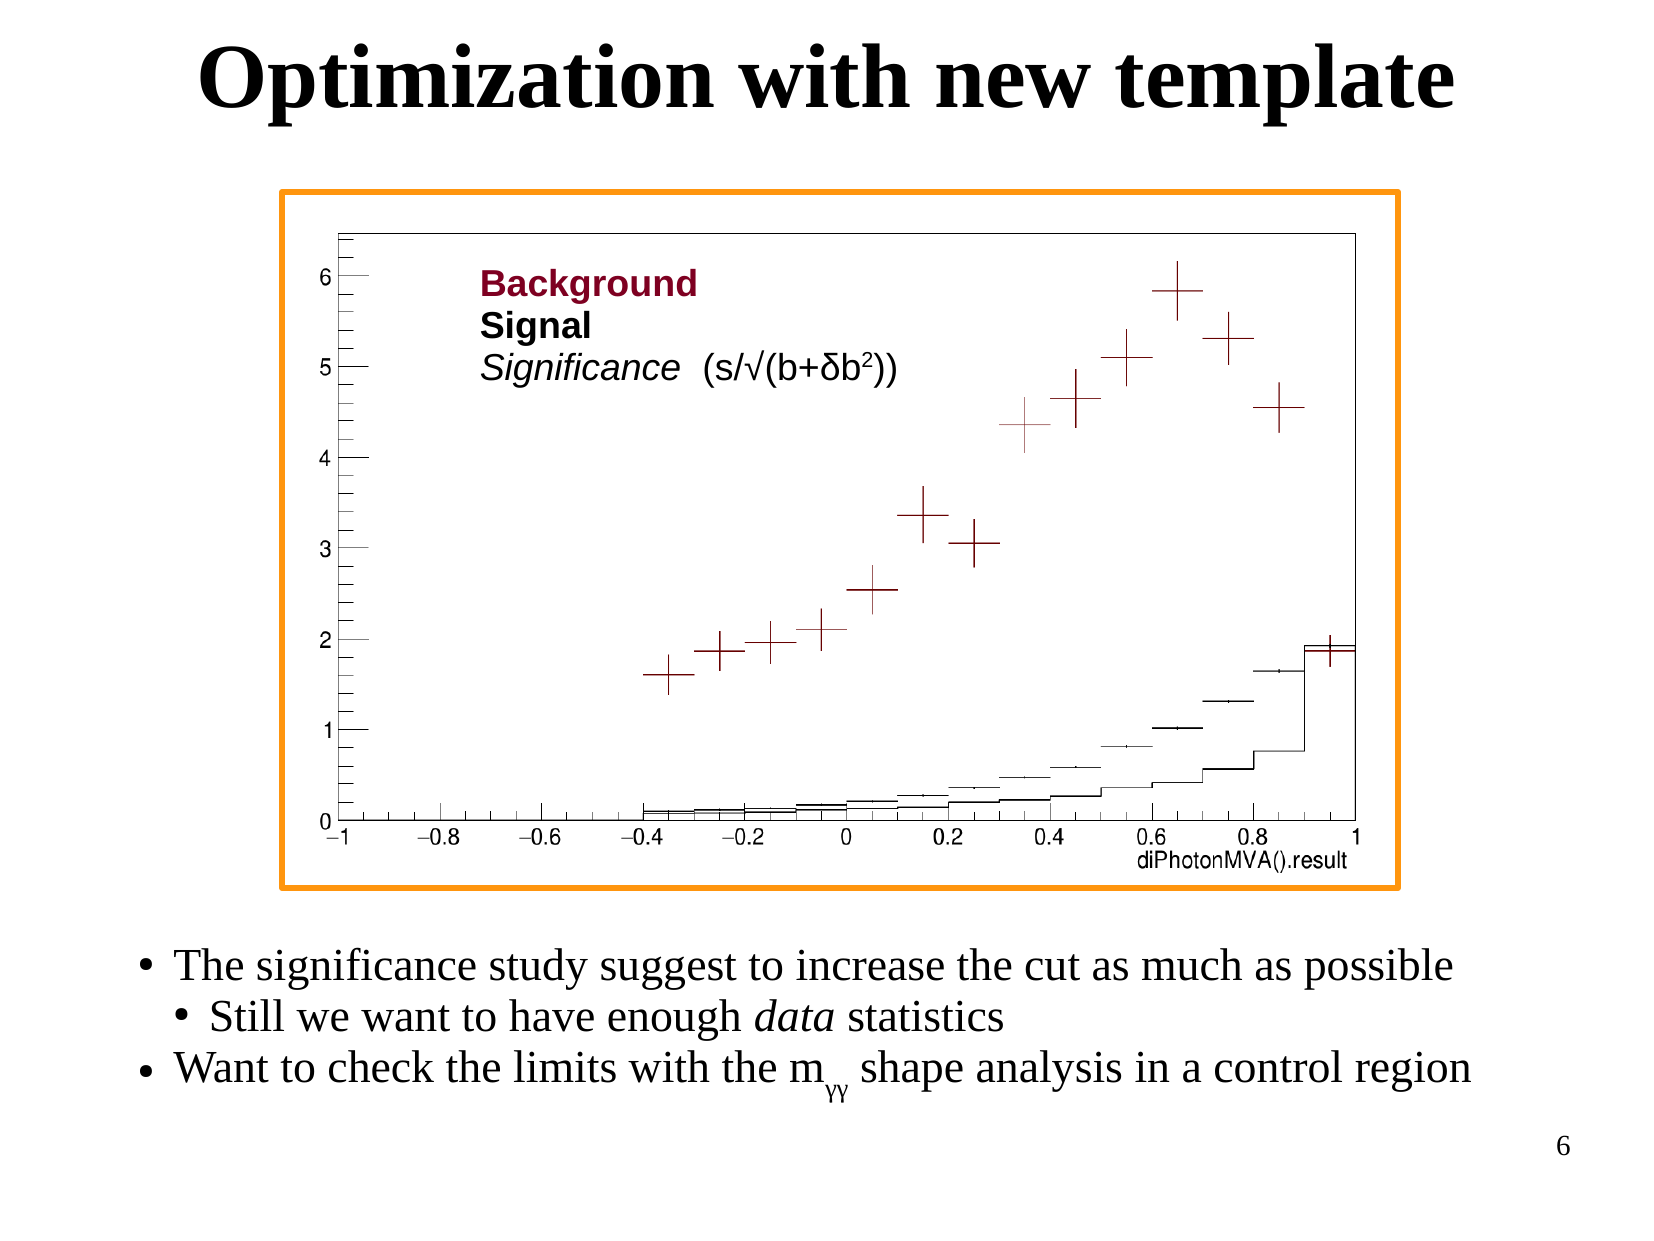

# Optimization with new template
Background
Signal
Significance (s/√(b+δb2))
The significance study suggest to increase the cut as much as possible
Still we want to have enough data statistics
Want to check the limits with the mγγ shape analysis in a control region
6